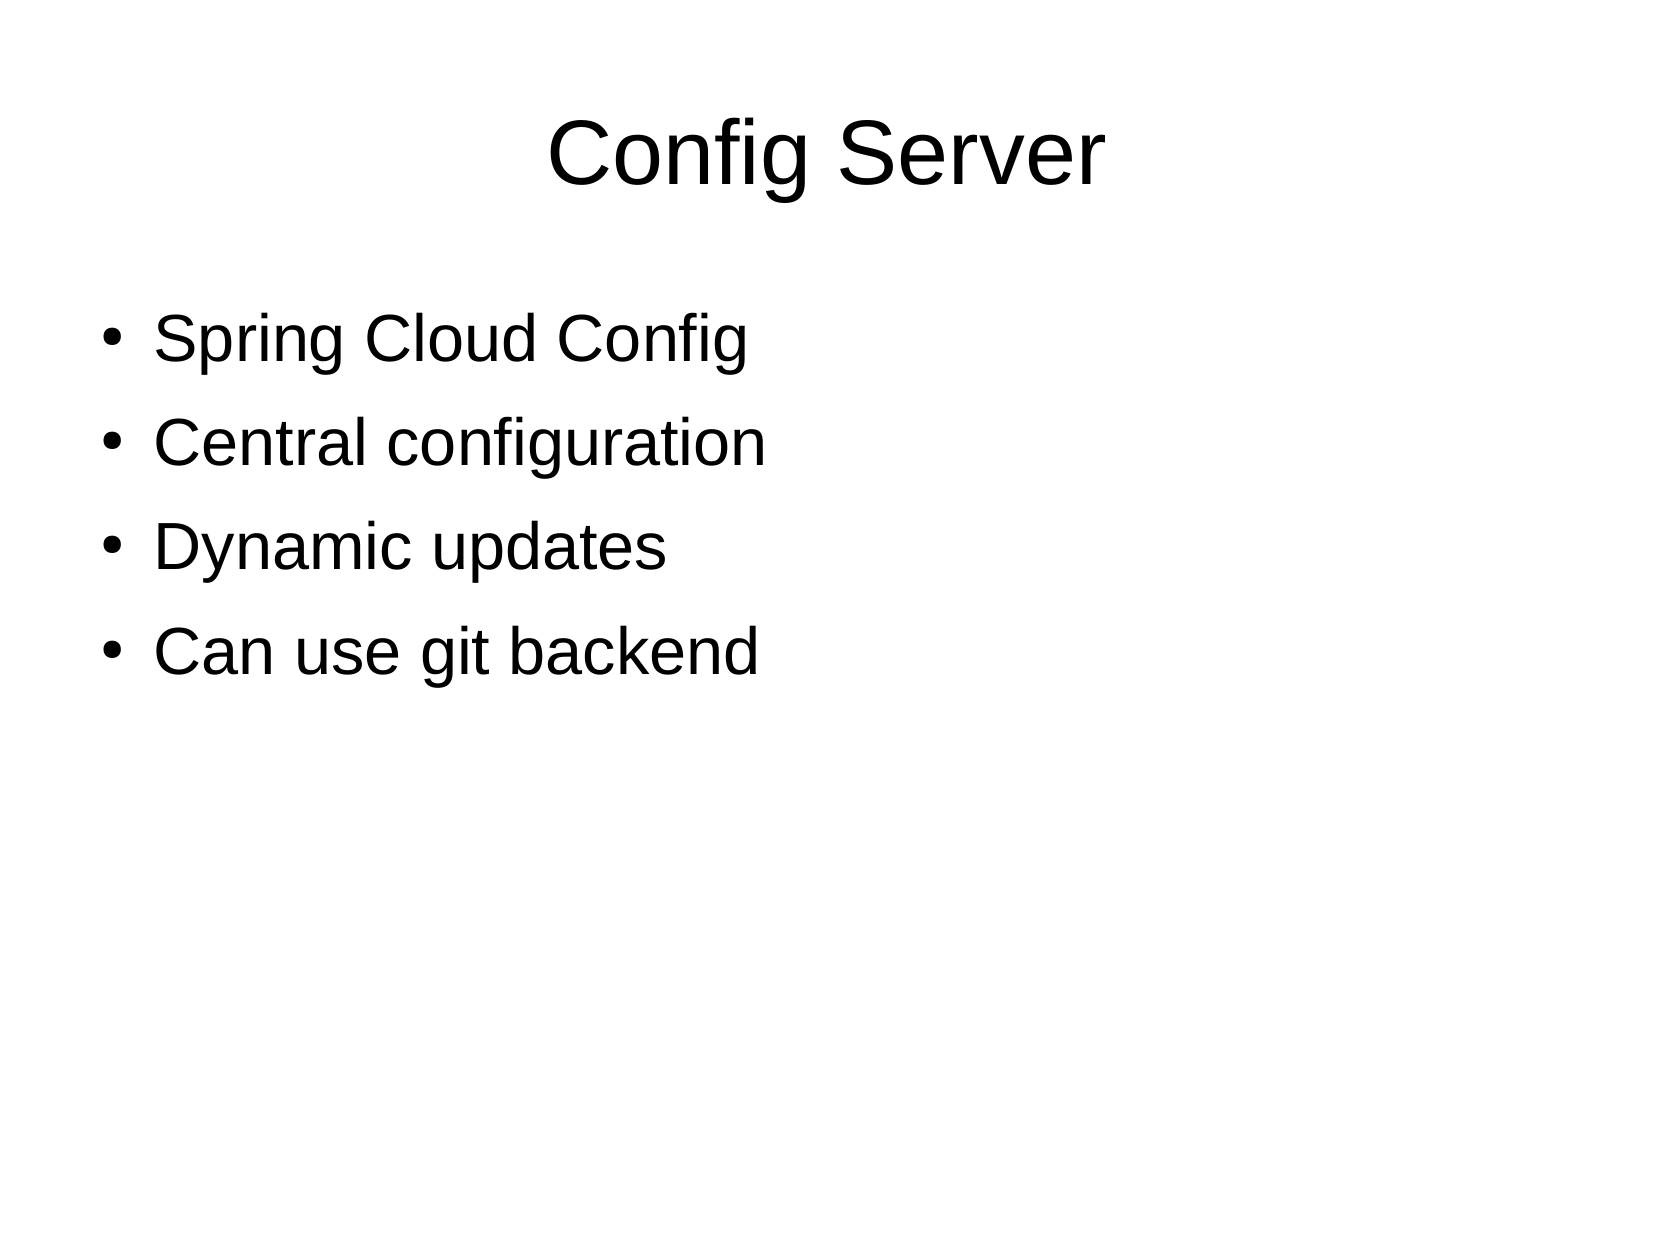

# Config Server
Spring Cloud Config
Central configuration
Dynamic updates
Can use git backend